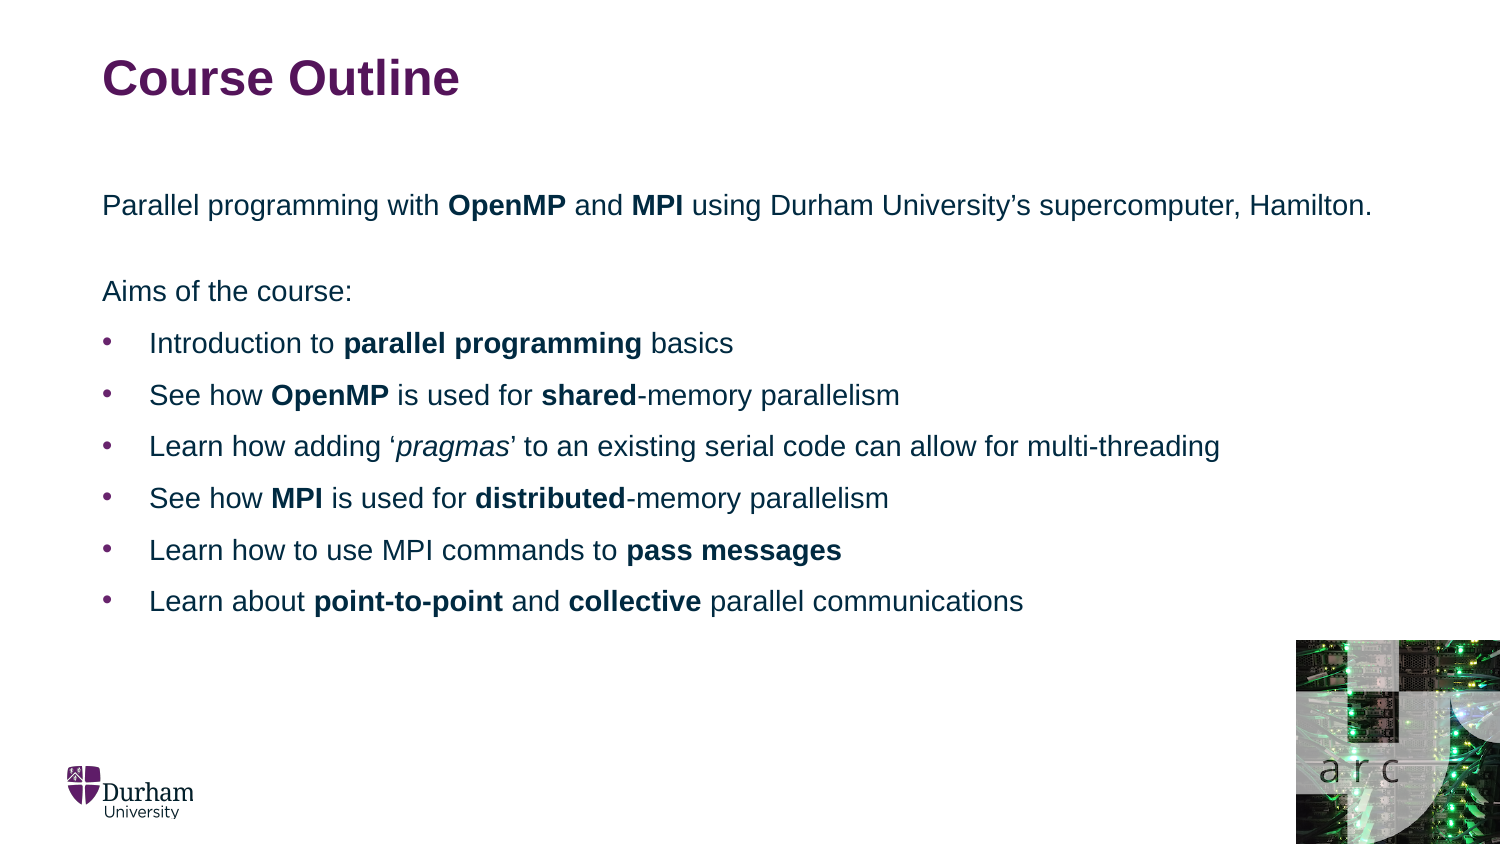

# Course Outline
Parallel programming with OpenMP and MPI using Durham University’s supercomputer, Hamilton.
Aims of the course:
Introduction to parallel programming basics
See how OpenMP is used for shared-memory parallelism
Learn how adding ‘pragmas’ to an existing serial code can allow for multi-threading
See how MPI is used for distributed-memory parallelism
Learn how to use MPI commands to pass messages
Learn about point-to-point and collective parallel communications